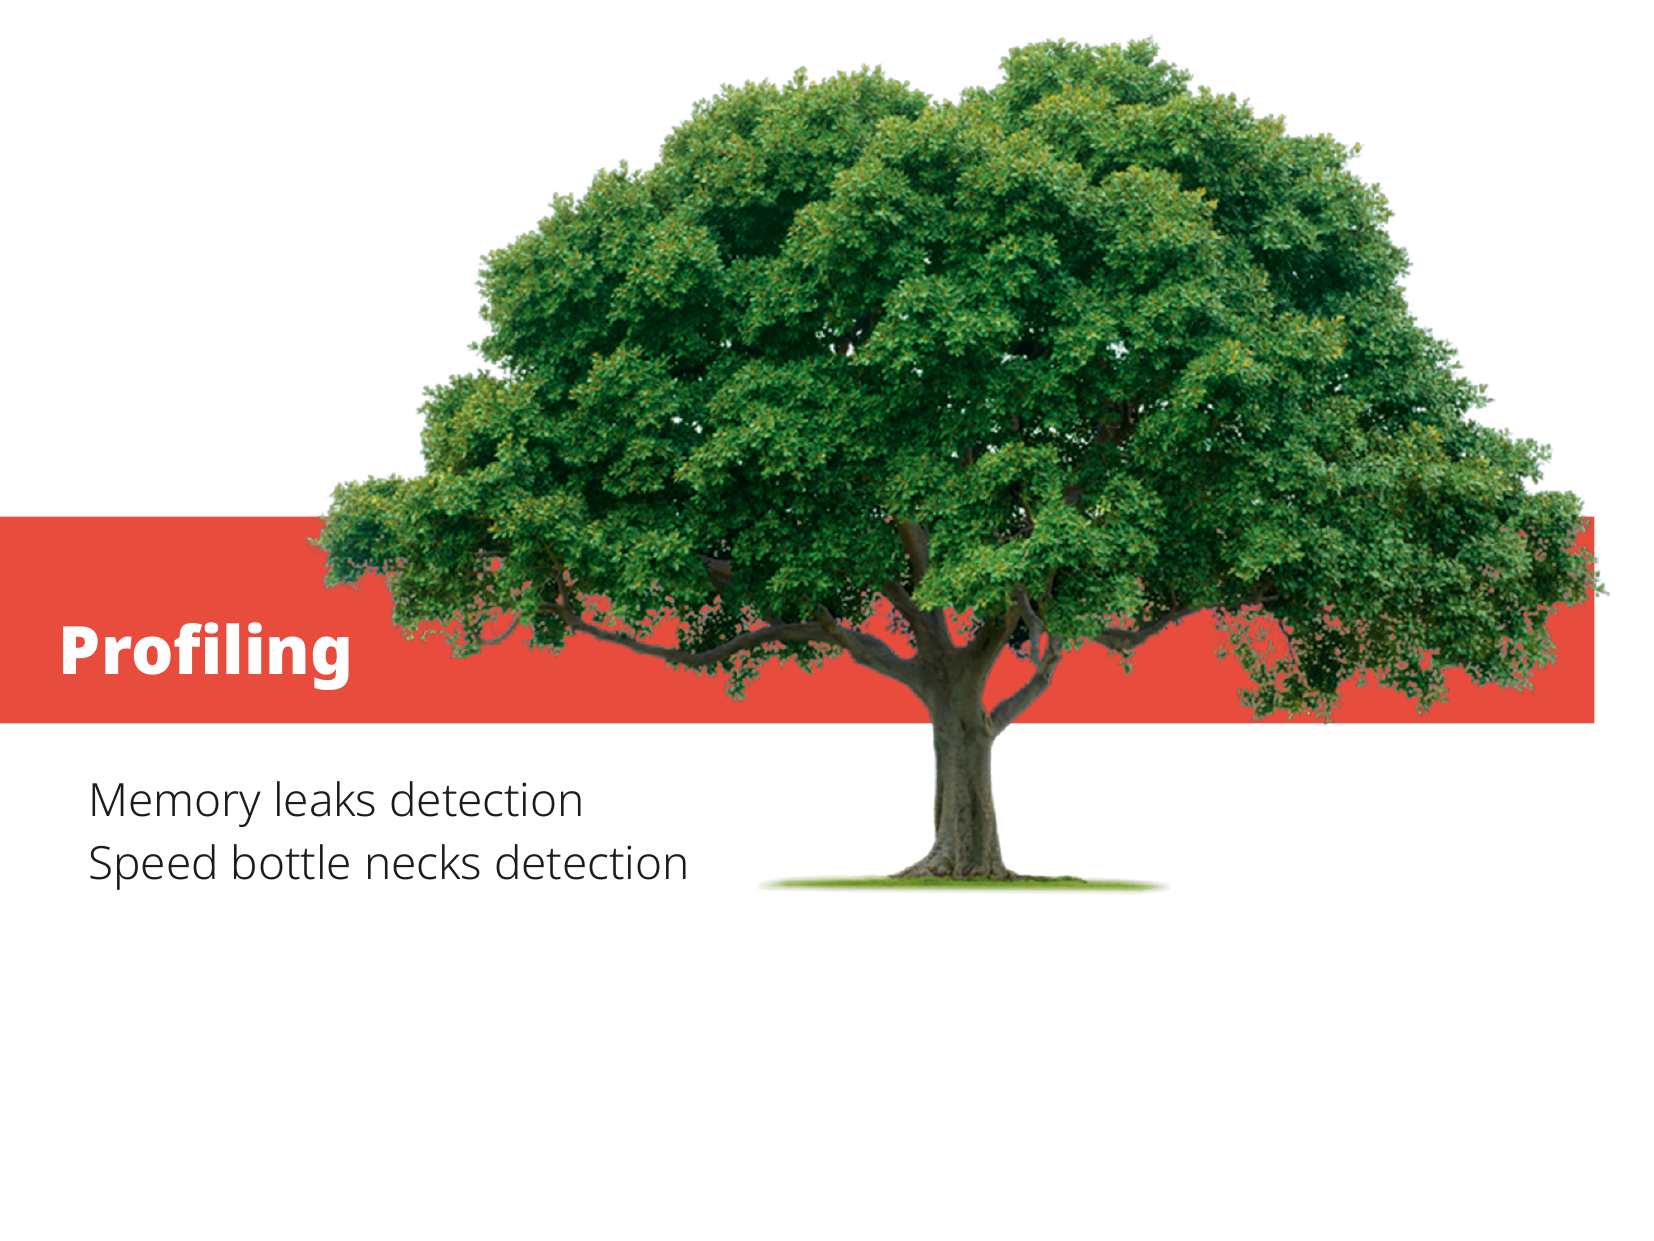

# Profiling
Memory leaks detection
Speed bottle necks detection